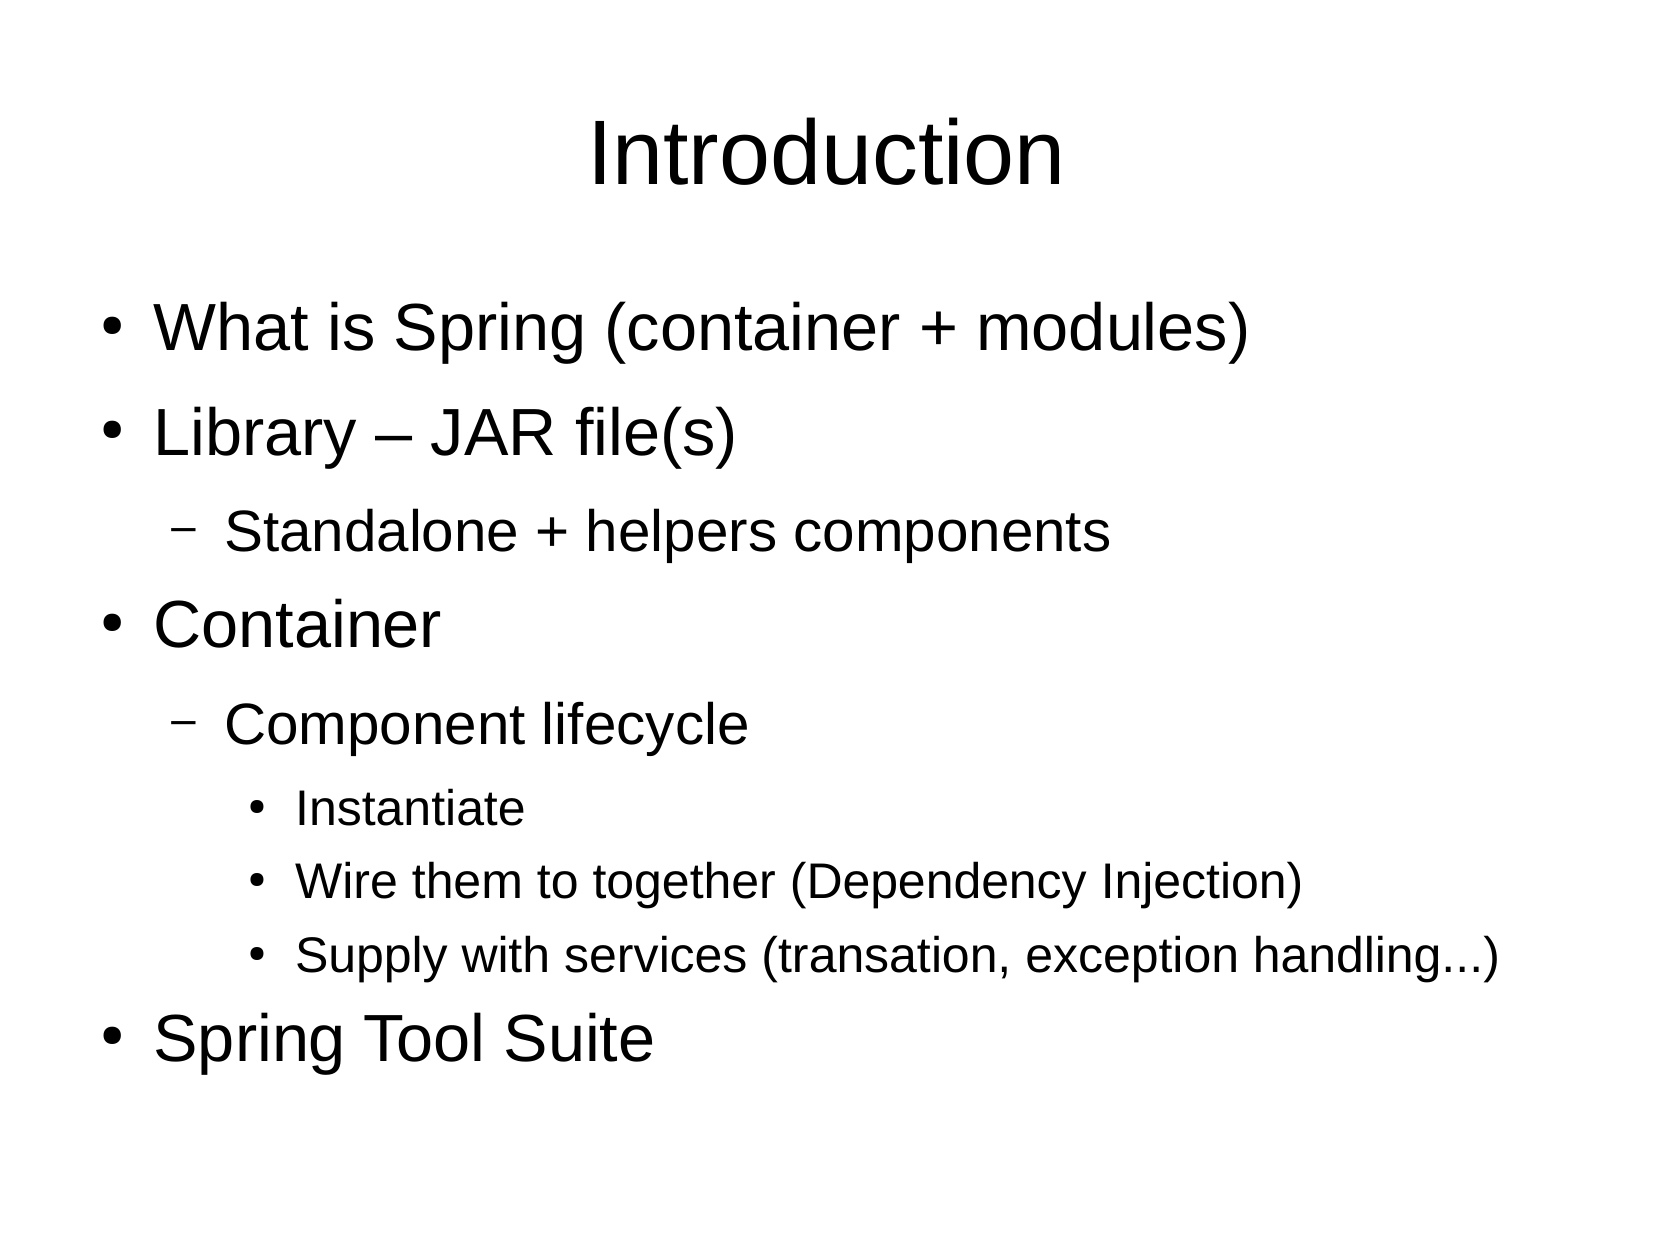

# Introduction
What is Spring (container + modules)
Library – JAR file(s)
Standalone + helpers components
Container
Component lifecycle
Instantiate
Wire them to together (Dependency Injection)
Supply with services (transation, exception handling...)
Spring Tool Suite